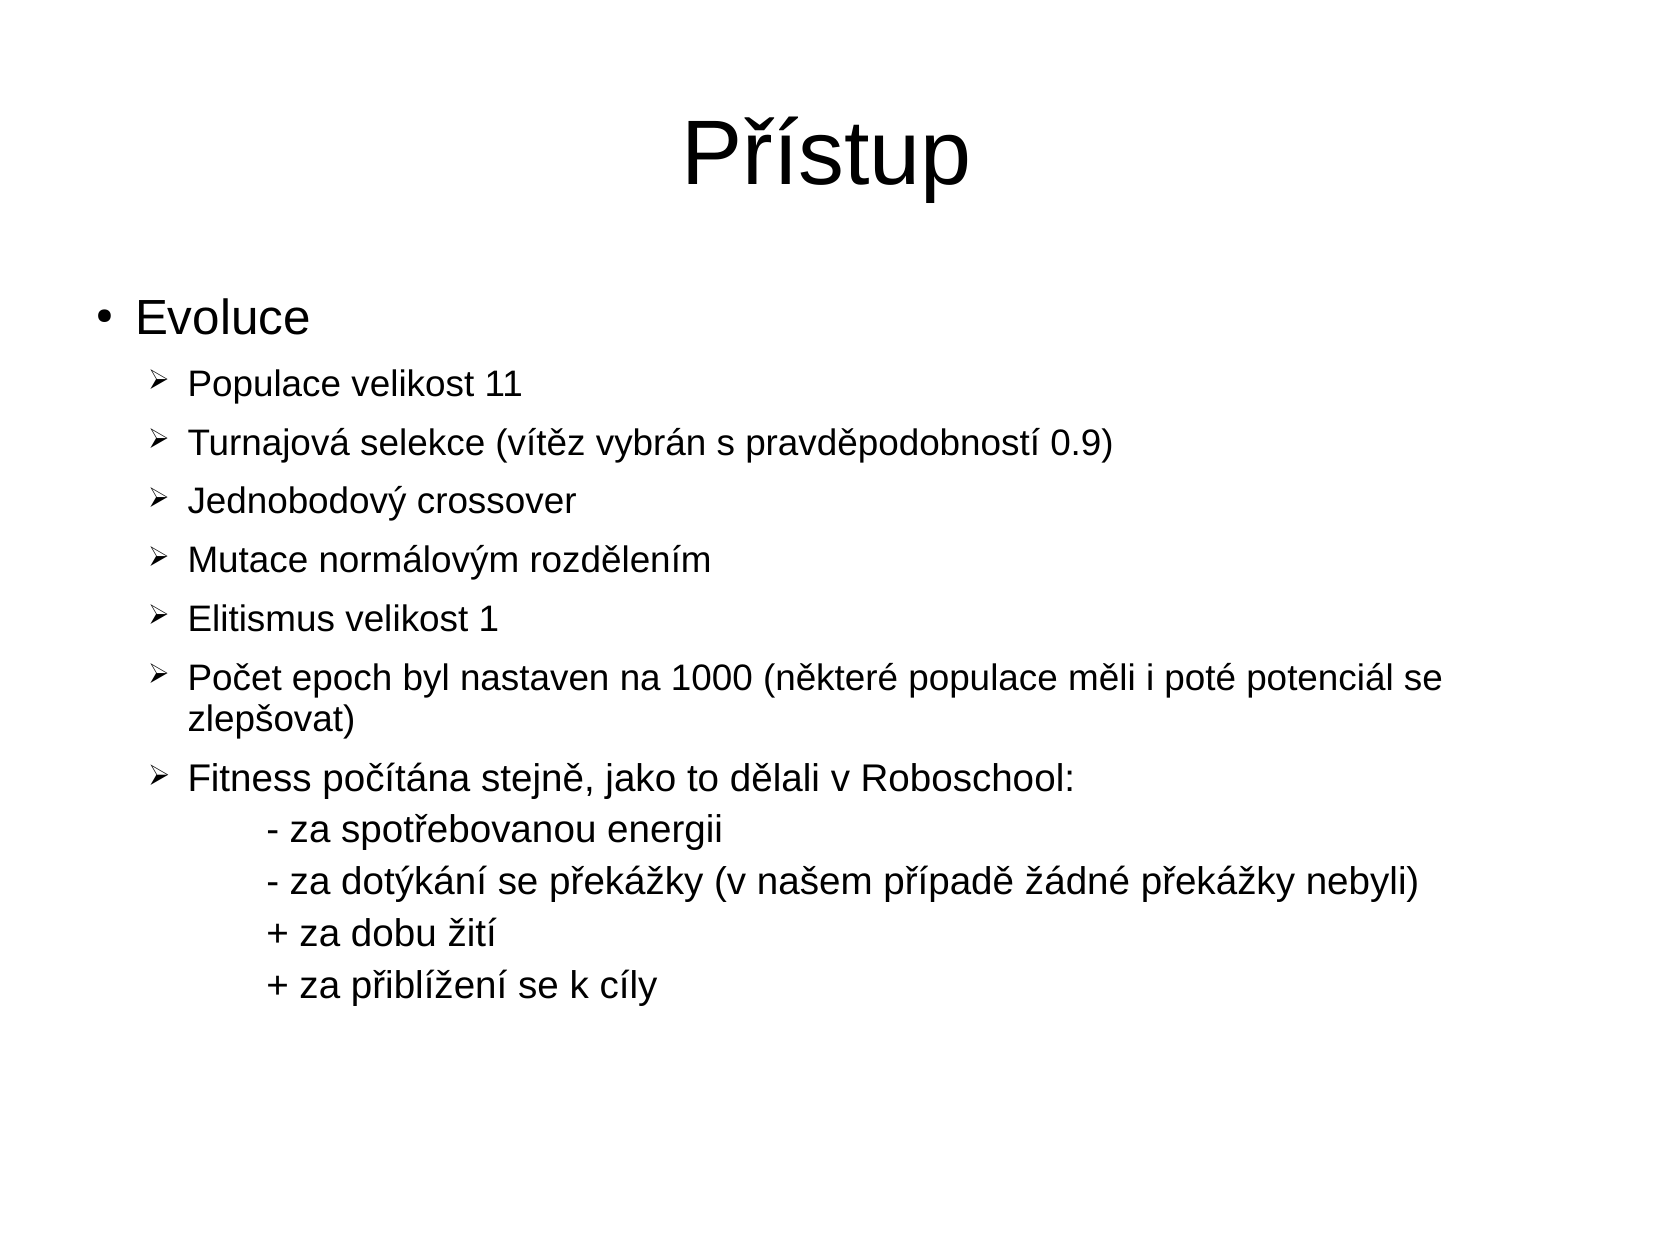

# Přístup
Evoluce
Populace velikost 11
Turnajová selekce (vítěz vybrán s pravděpodobností 0.9)
Jednobodový crossover
Mutace normálovým rozdělením
Elitismus velikost 1
Počet epoch byl nastaven na 1000 (některé populace měli i poté potenciál se zlepšovat)
Fitness počítána stejně, jako to dělali v Roboschool:
- za spotřebovanou energii
- za dotýkání se překážky (v našem případě žádné překážky nebyli)
+ za dobu žití
+ za přiblížení se k cíly